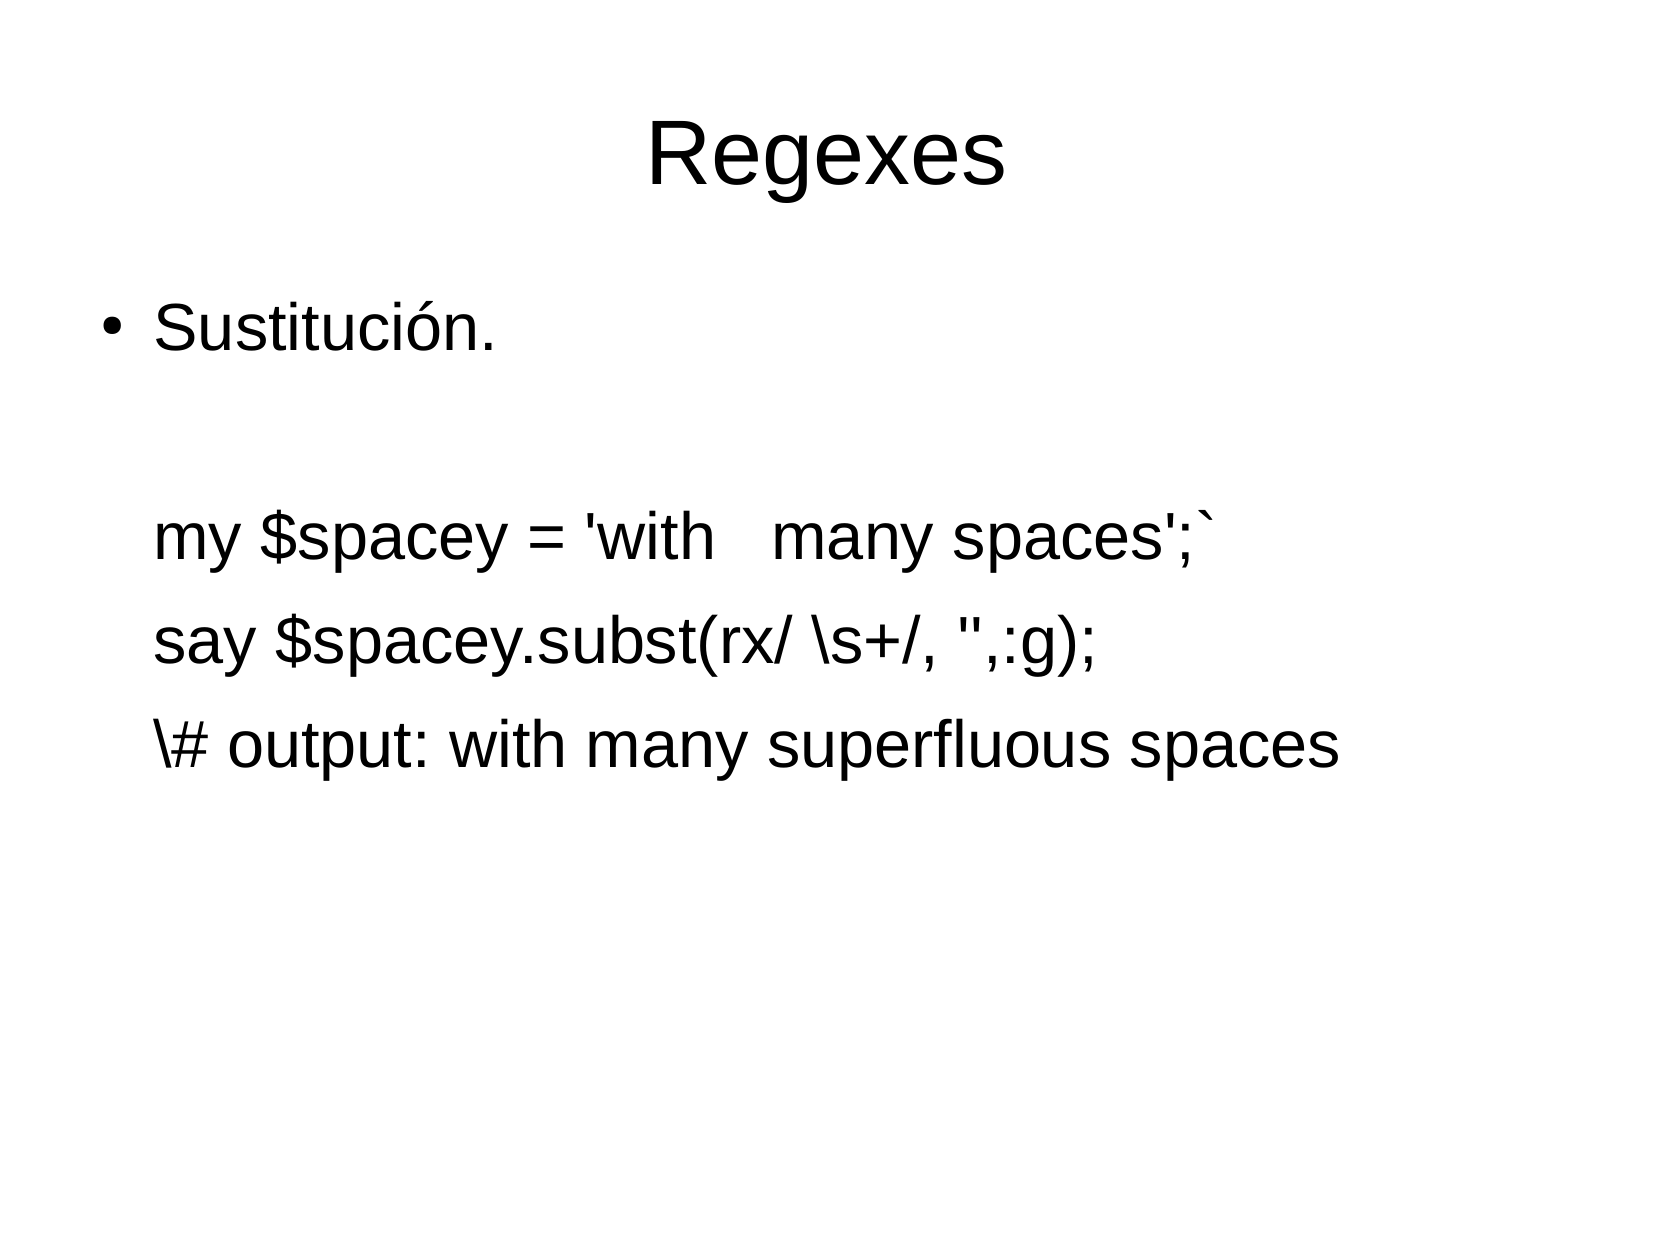

# Regexes
Sustitución.
my $spacey = 'with many spaces';`
say $spacey.subst(rx/ \s+/, '',:g);
\# output: with many superfluous spaces